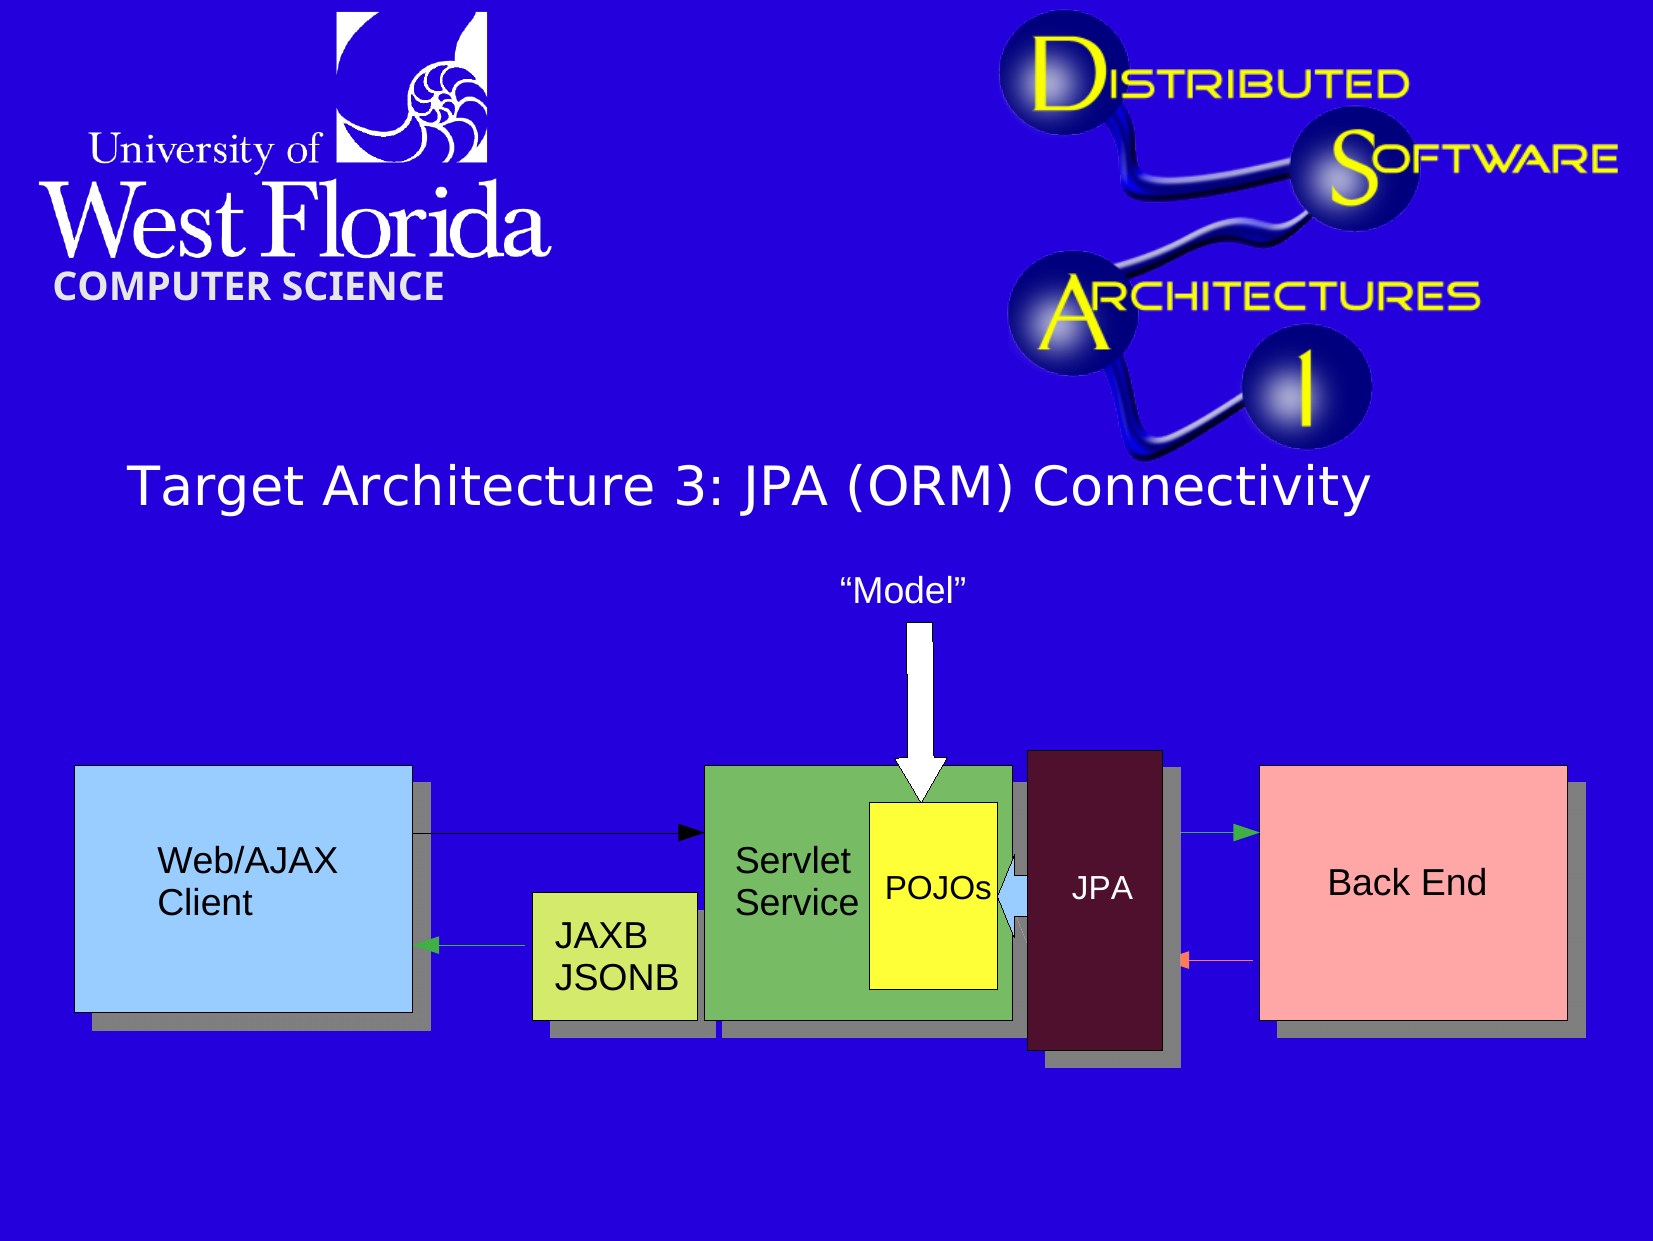

COMPUTER SCIENCE
Target Architecture 3: JPA (ORM) Connectivity
“Model”
Web/AJAX
Client
Servlet
Service
Back End
JPA
POJOs
JAXB
JSONB